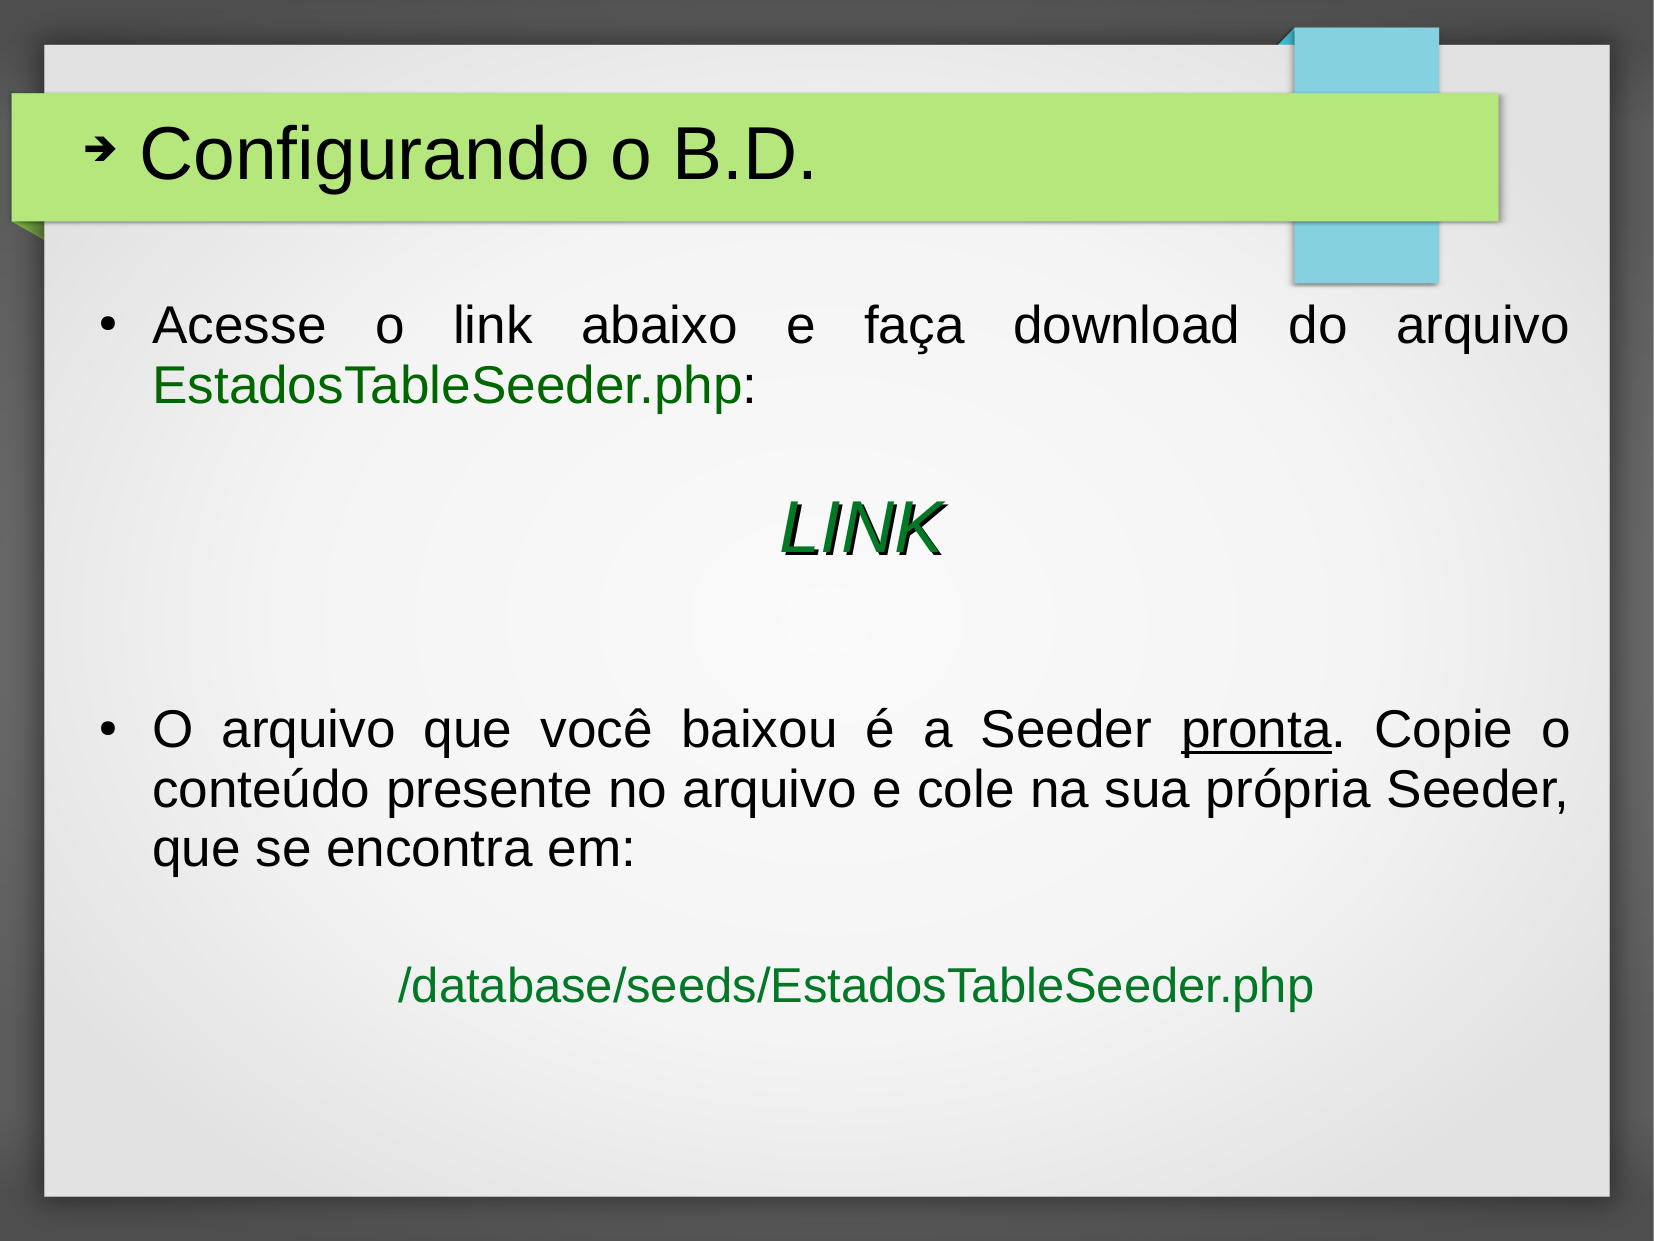

# Configurando o B.D.
Acesse o link abaixo e faça download do arquivo EstadosTableSeeder.php:
LINK
O arquivo que você baixou é a Seeder pronta. Copie o conteúdo presente no arquivo e cole na sua própria Seeder, que se encontra em:
/database/seeds/EstadosTableSeeder.php